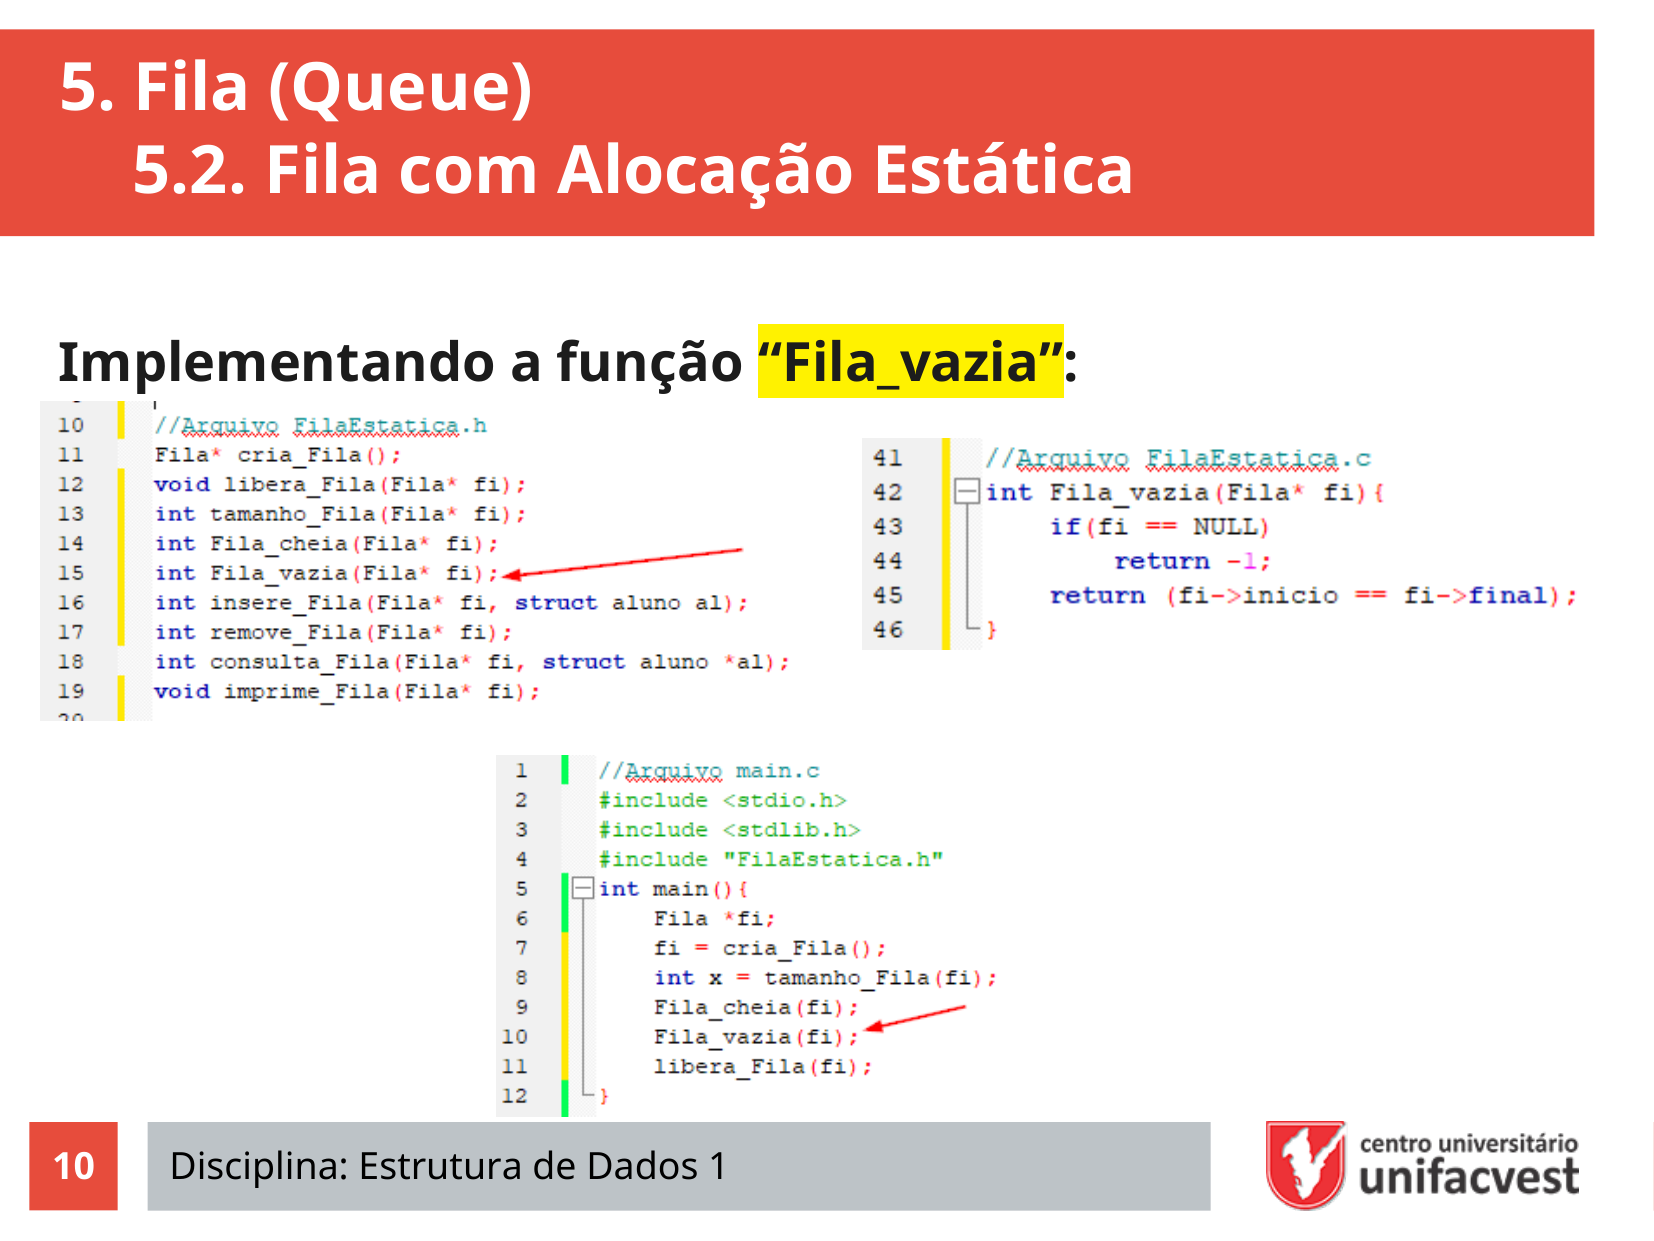

# 5. Fila (Queue) 5.2. Fila com Alocação Estática
Implementando a função “Fila_vazia”:
10
Disciplina: Estrutura de Dados 1